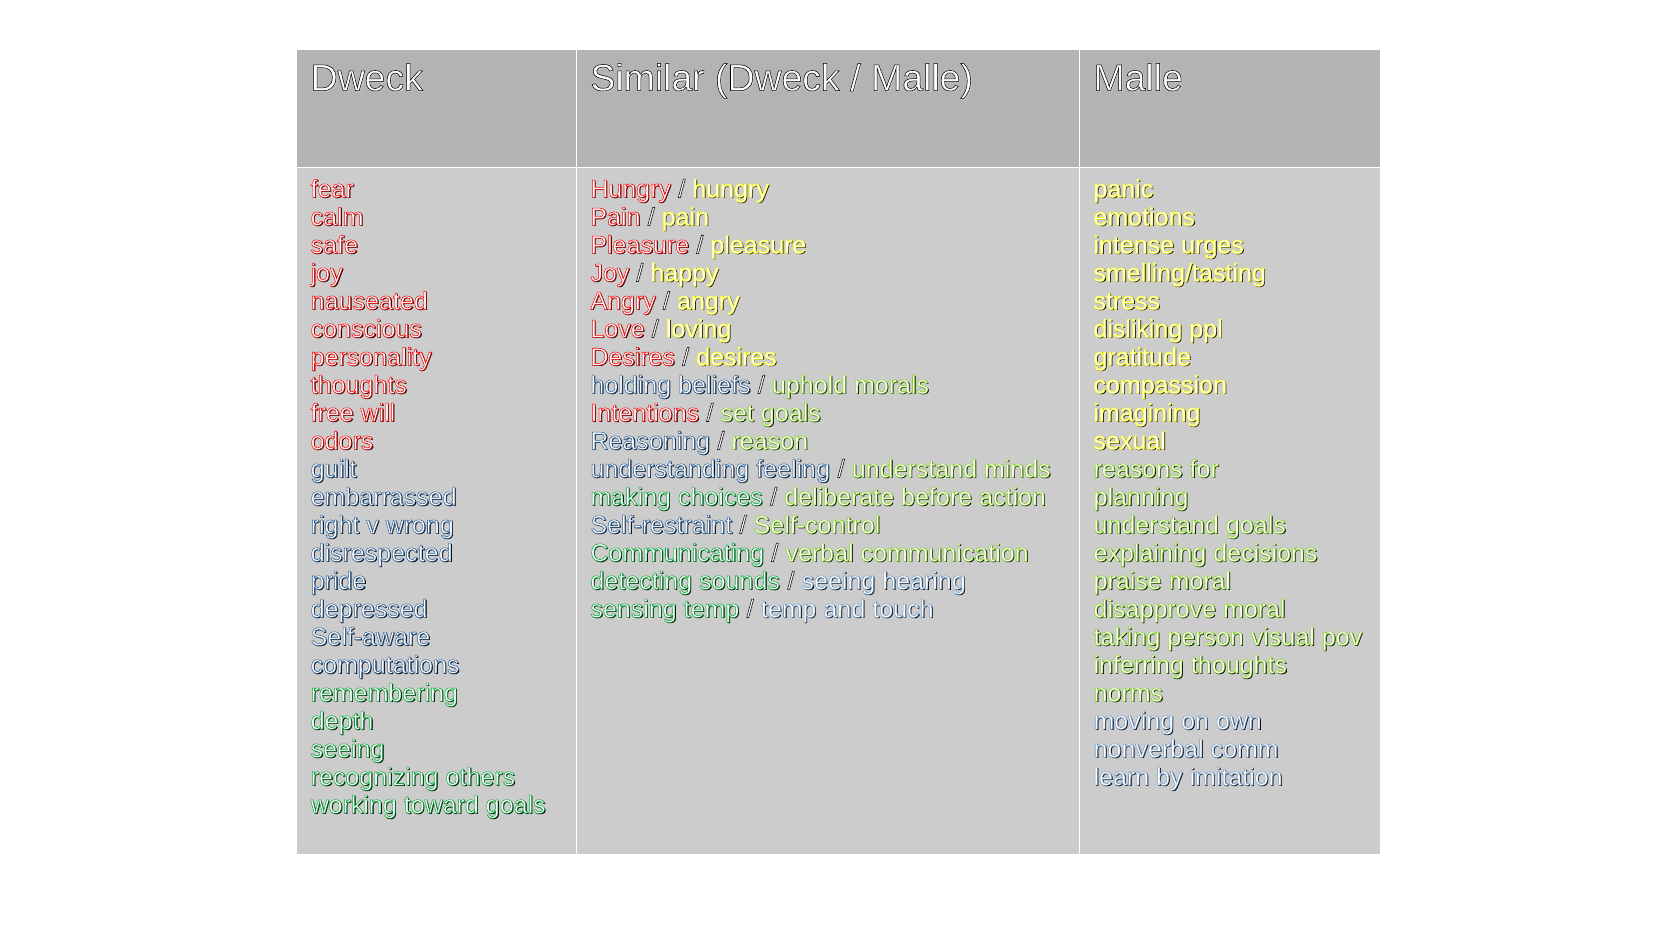

| Dweck | Similar (Dweck / Malle) | Malle |
| --- | --- | --- |
| fear calm safe joy nauseated conscious personality thoughts free will odors guilt embarrassed right v wrong disrespected pride depressed Self-aware computations remembering depth seeing recognizing others working toward goals | Hungry / hungry Pain / pain Pleasure / pleasure Joy / happy Angry / angry Love / loving Desires / desires holding beliefs / uphold morals Intentions / set goals Reasoning / reason understanding feeling / understand minds making choices / deliberate before action Self-restraint / Self-control Communicating / verbal communication detecting sounds / seeing hearing sensing temp / temp and touch | panic emotions intense urges smelling/tasting stress disliking ppl gratitude compassion imagining sexual reasons for planning understand goals explaining decisions praise moral disapprove moral taking person visual pov inferring thoughts norms moving on own nonverbal comm learn by imitation |